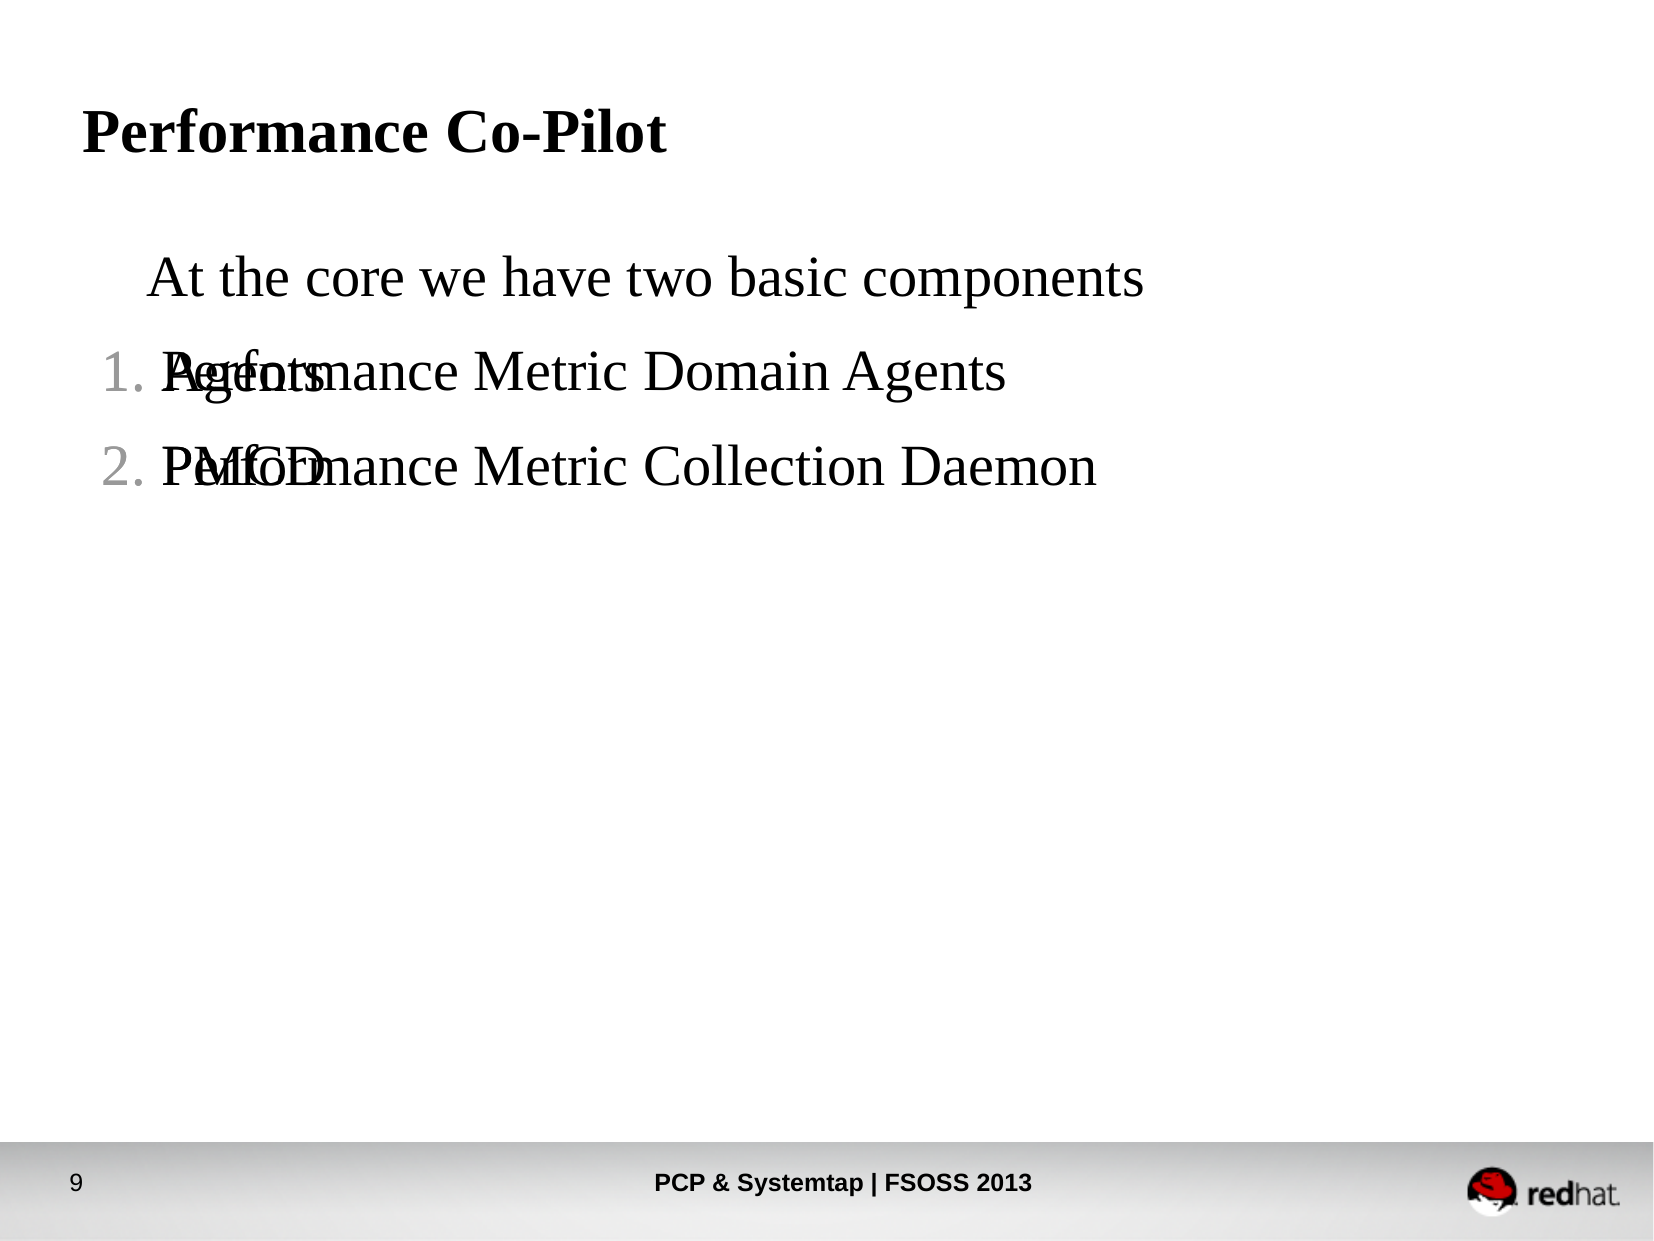

# Performance Co-Pilot
At the core we have two basic components
 Performance Metric Domain Agents
 Performance Metric Collection Daemon
 Agents
 PMCD